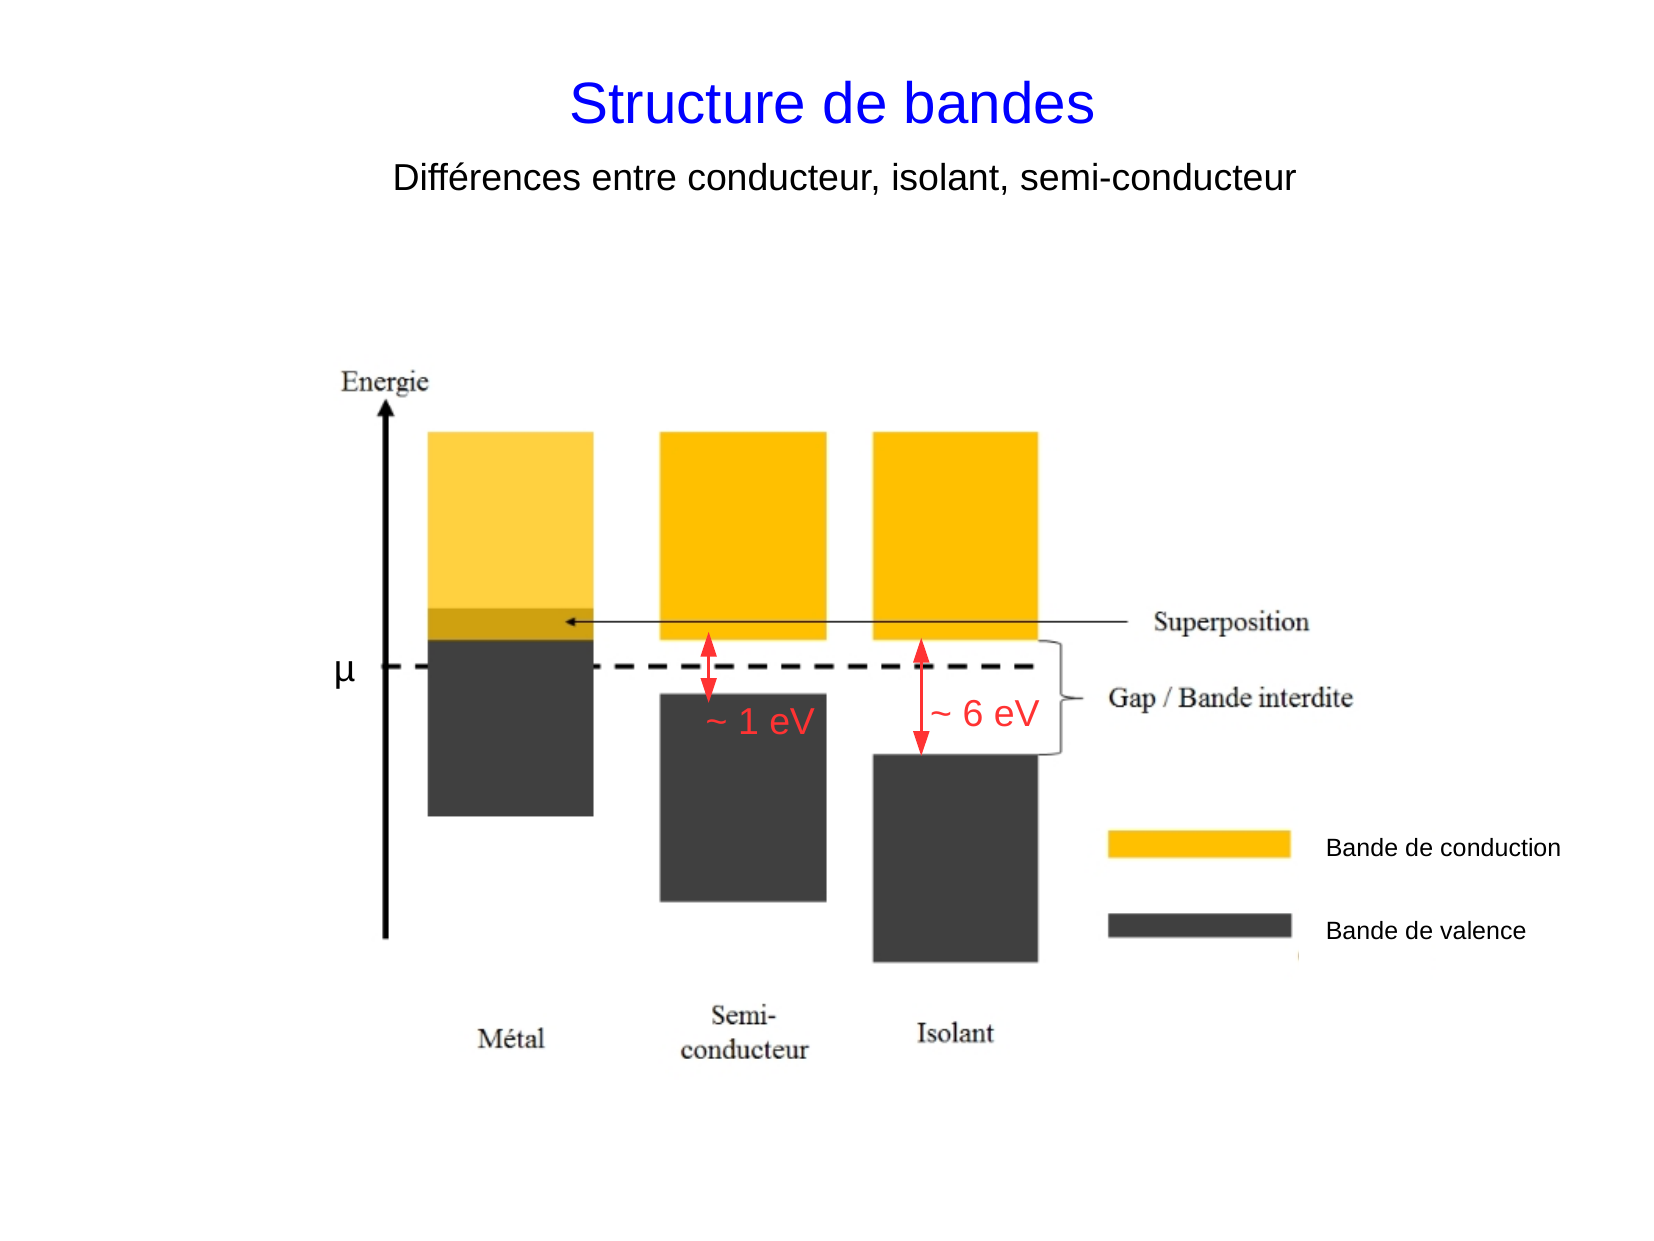

Structure de bandes
Différences entre conducteur, isolant, semi-conducteur
µ
~ 6 eV
~ 1 eV
Bande de conduction
Bande de valence